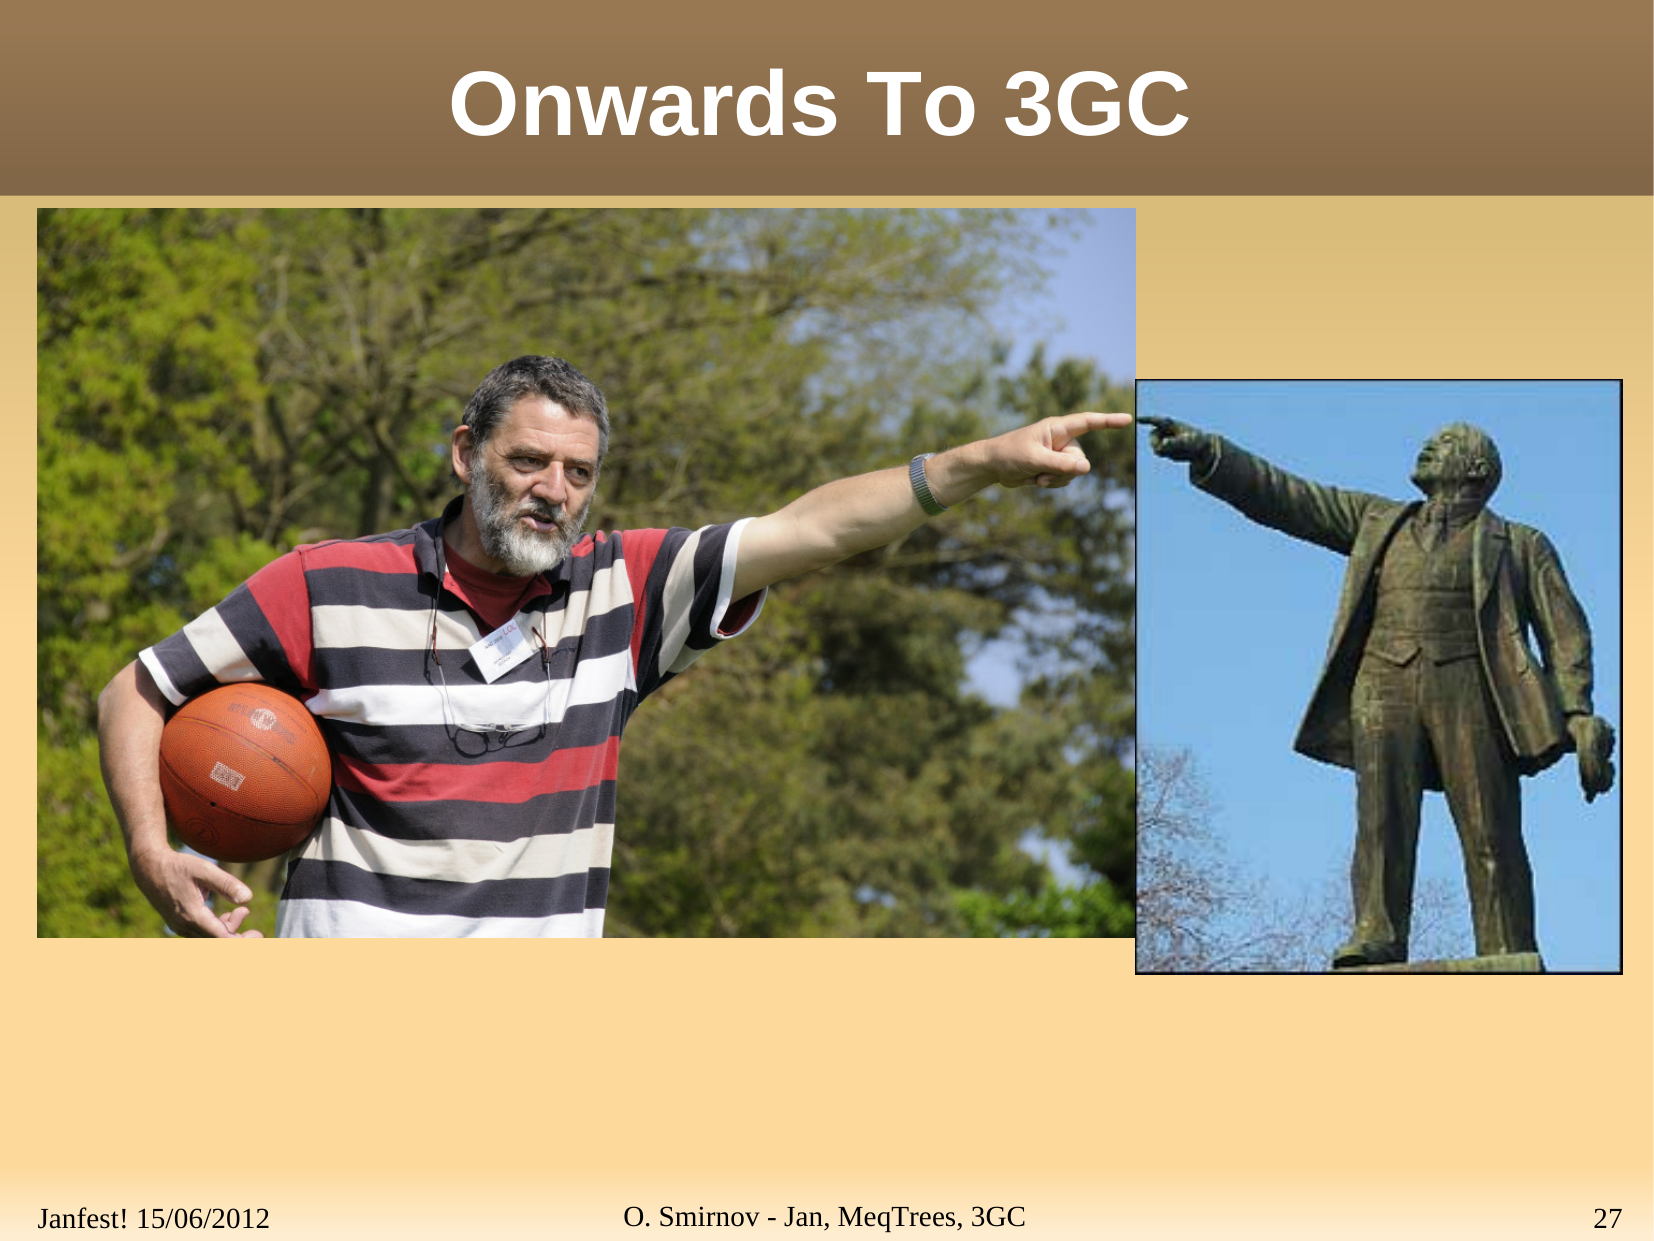

# Onwards To 3GC
O. Smirnov - Jan, MeqTrees, 3GC
Janfest! 15/06/2012
27